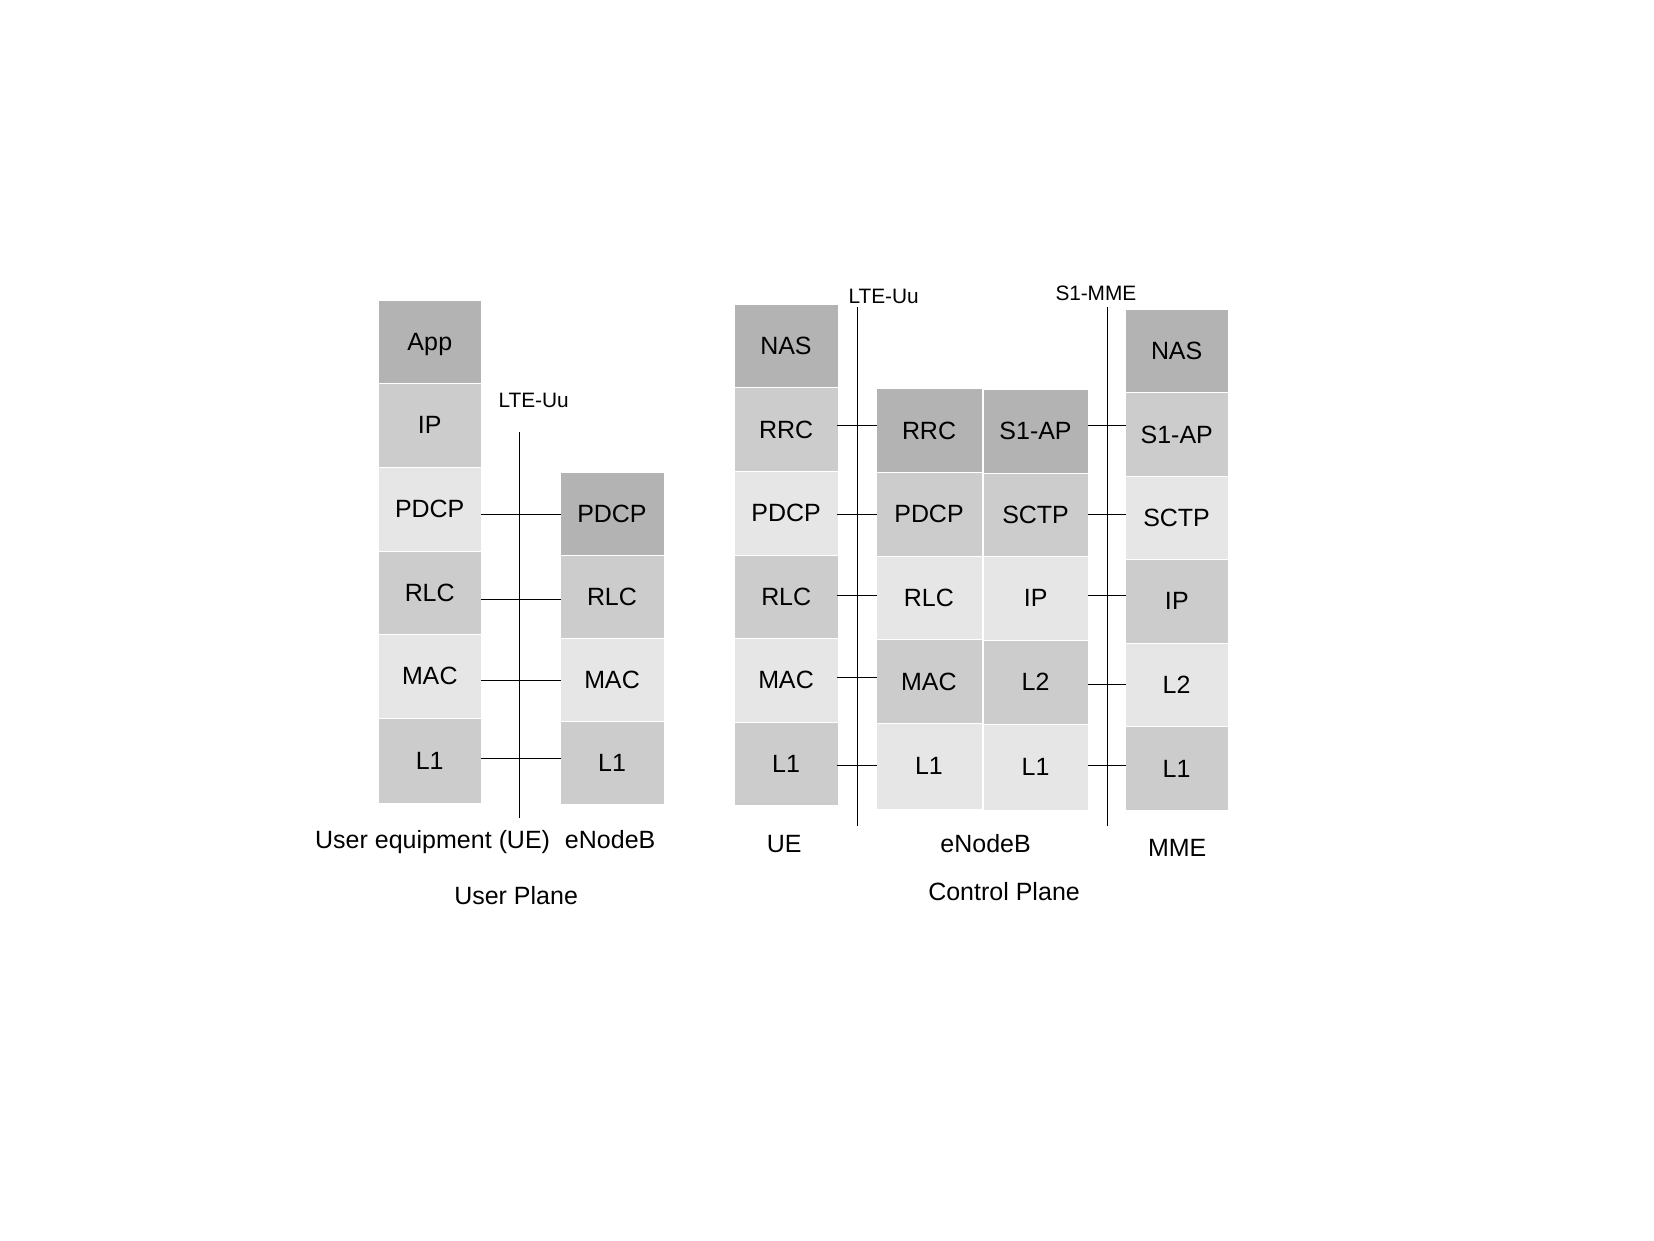

S1-MME
LTE-Uu
| App |
| --- |
| IP |
| PDCP |
| RLC |
| MAC |
| L1 |
| NAS |
| --- |
| RRC |
| PDCP |
| RLC |
| MAC |
| L1 |
| NAS |
| --- |
| S1-AP |
| SCTP |
| IP |
| L2 |
| L1 |
| RRC |
| --- |
| PDCP |
| RLC |
| MAC |
| L1 |
| S1-AP |
| --- |
| SCTP |
| IP |
| L2 |
| L1 |
LTE-Uu
| PDCP |
| --- |
| RLC |
| MAC |
| L1 |
User equipment (UE)
eNodeB
eNodeB
UE
MME
User Plane
Control Plane